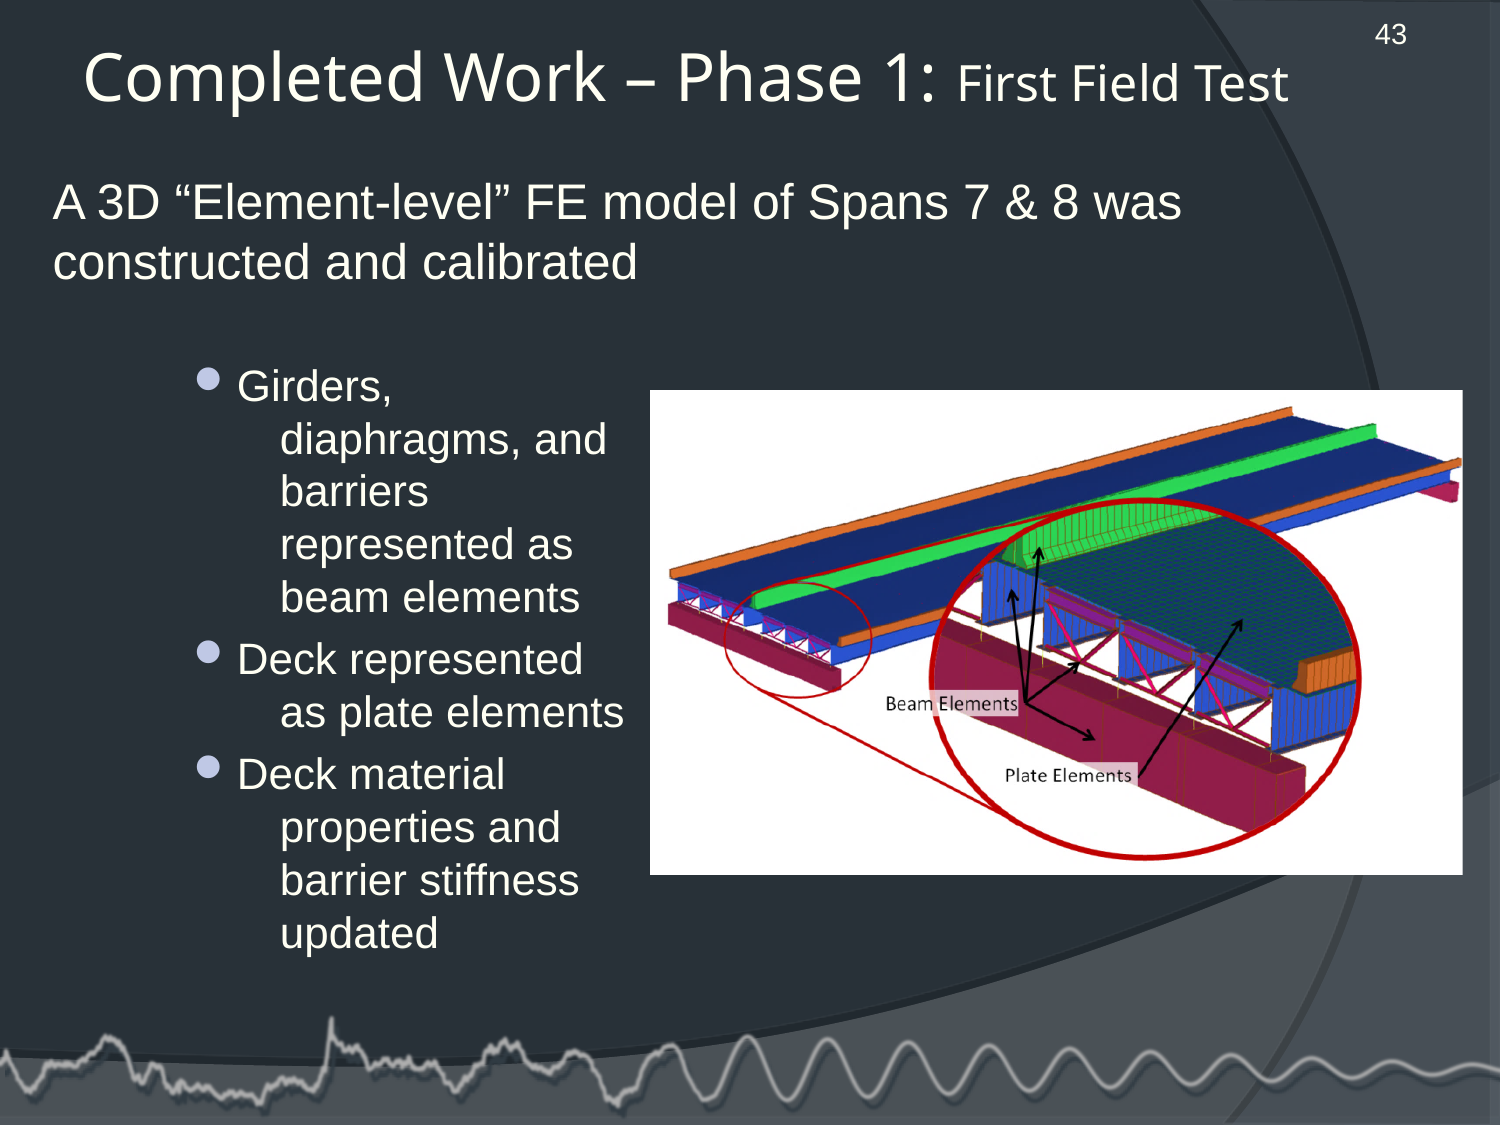

# Completed Work – Phase 1: First Field Test
A 3D “Element-level” FE model of Spans 7 & 8 was constructed and calibrated
Girders, diaphragms, and barriers represented as beam elements
Deck represented as plate elements
Deck material properties and barrier stiffness updated